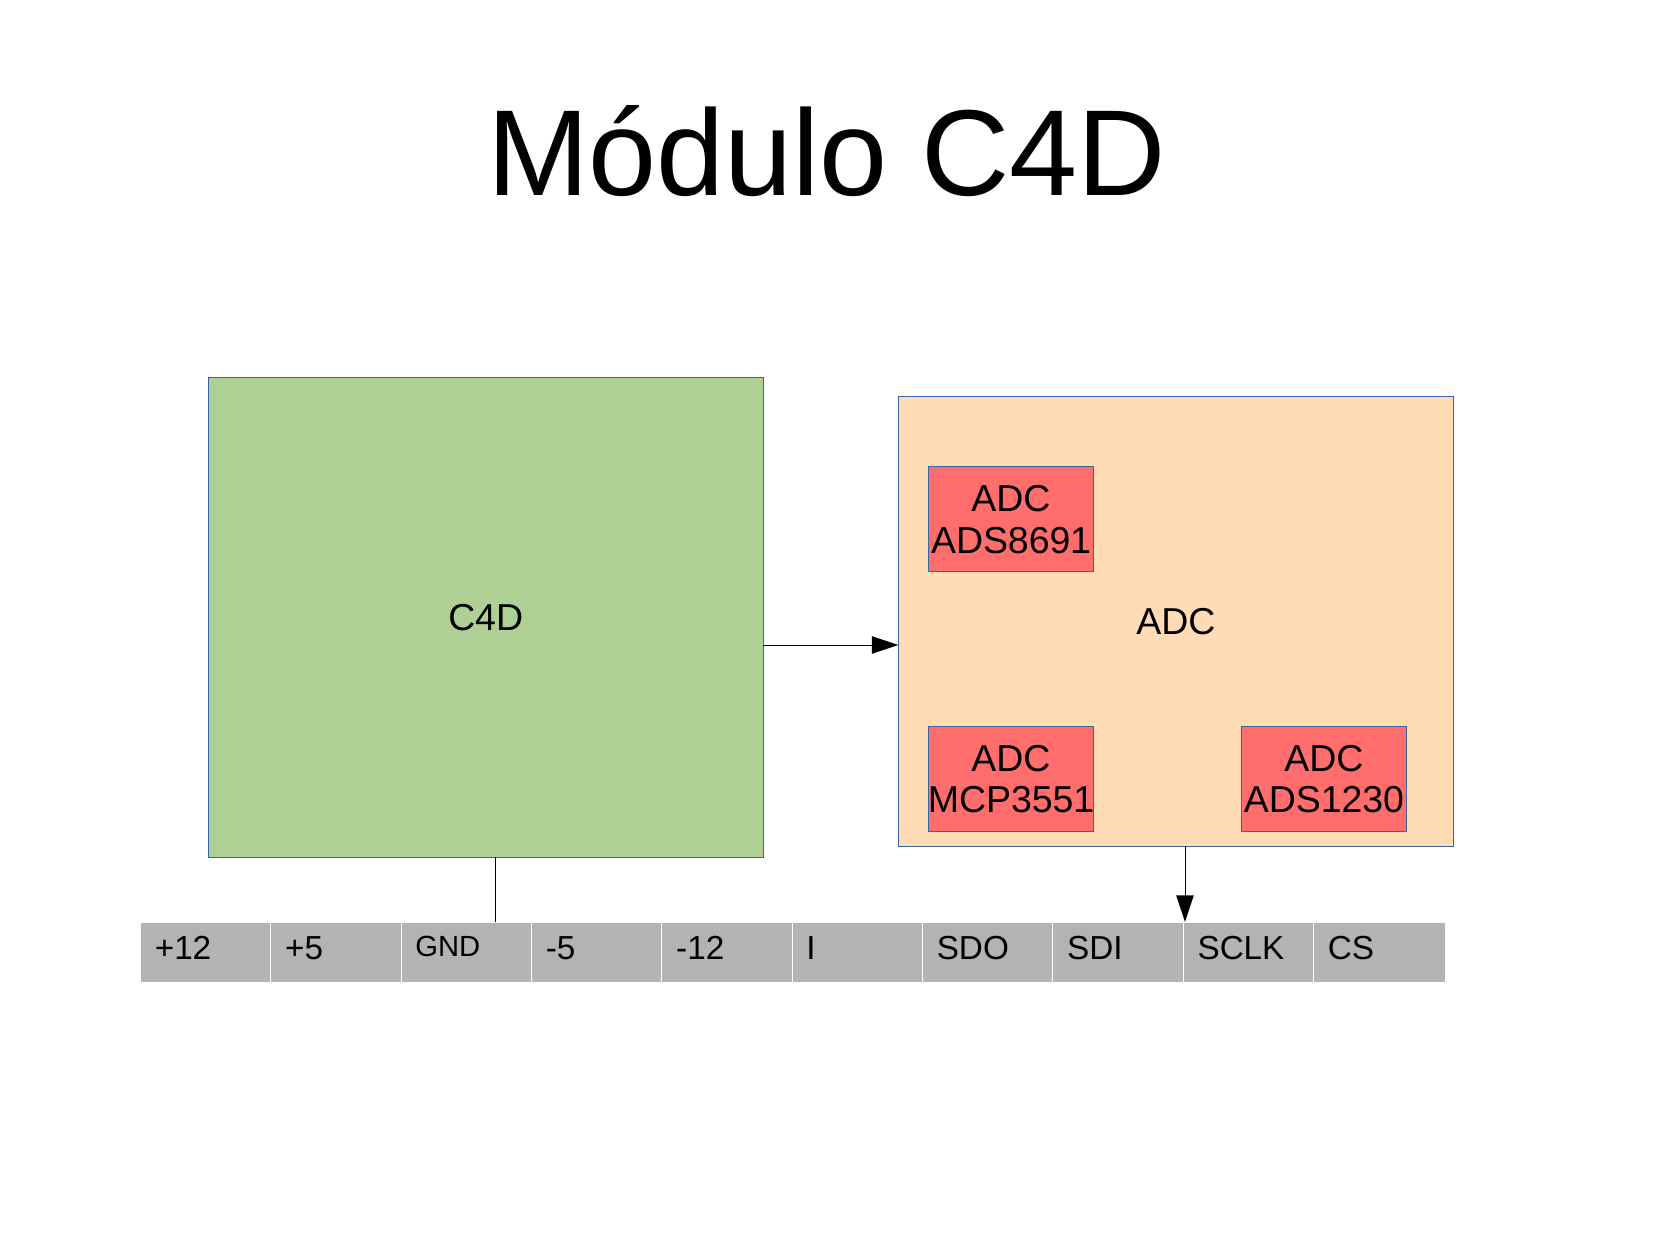

# Módulo C4D
C4D
ADC
ADC
ADS8691
ADC
MCP3551
ADC
ADS1230
| +12 | +5 | GND | -5 | -12 | I | SDO | SDI | SCLK | CS |
| --- | --- | --- | --- | --- | --- | --- | --- | --- | --- |